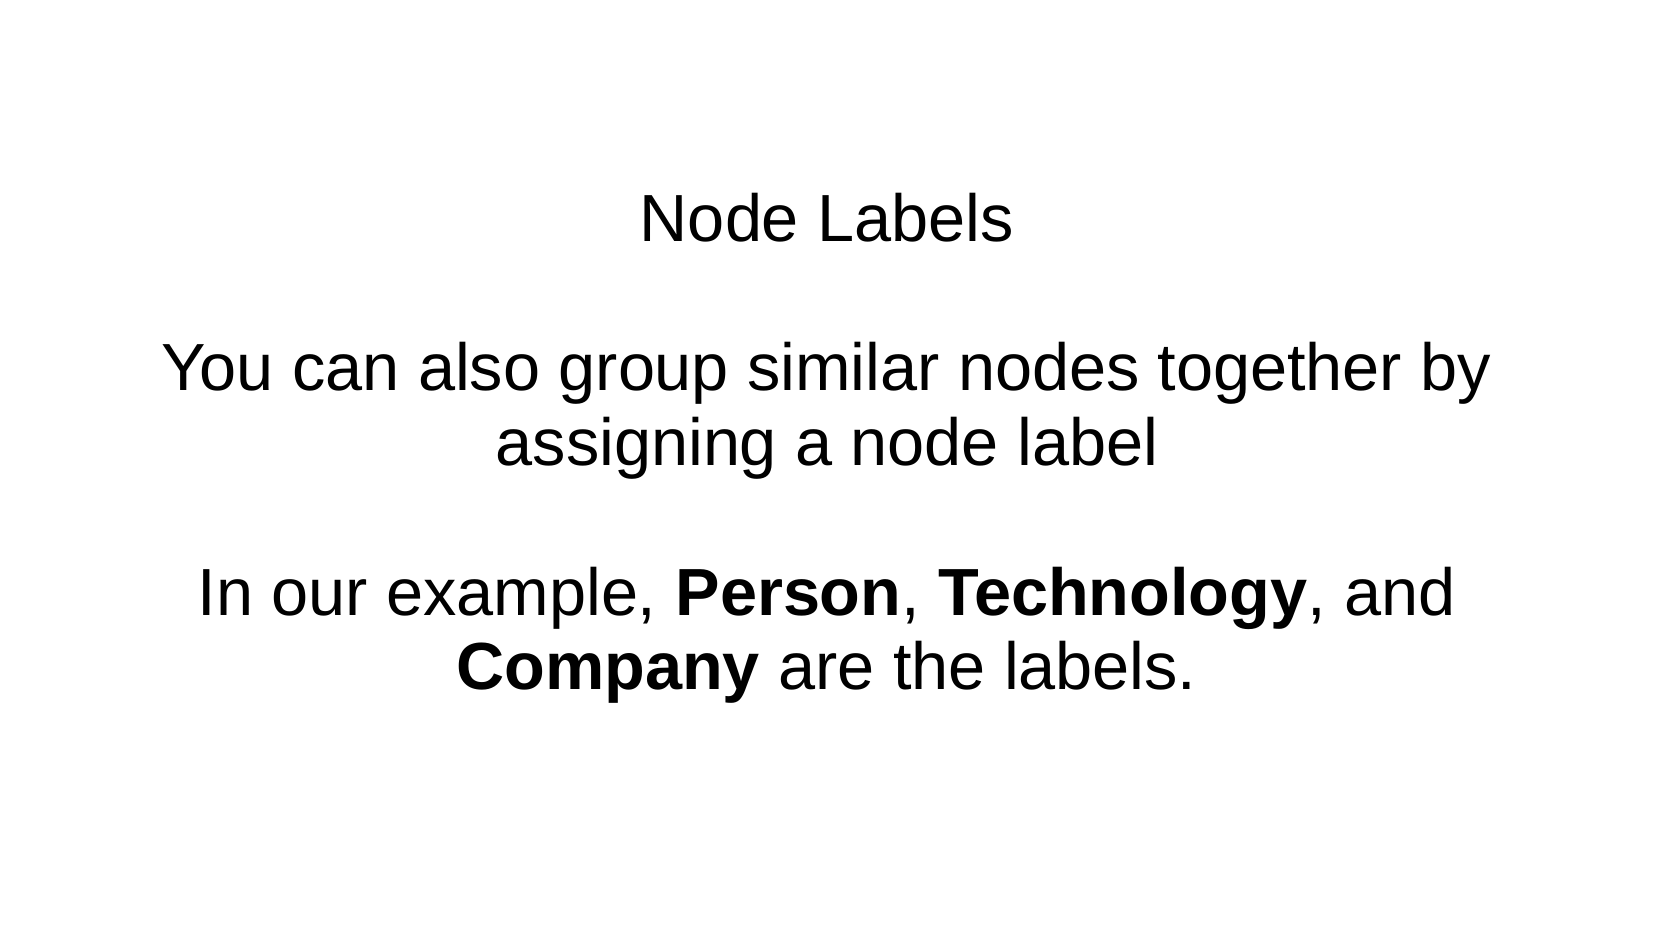

# Node Labels
You can also group similar nodes together by assigning a node label
In our example, Person, Technology, and Company are the labels.